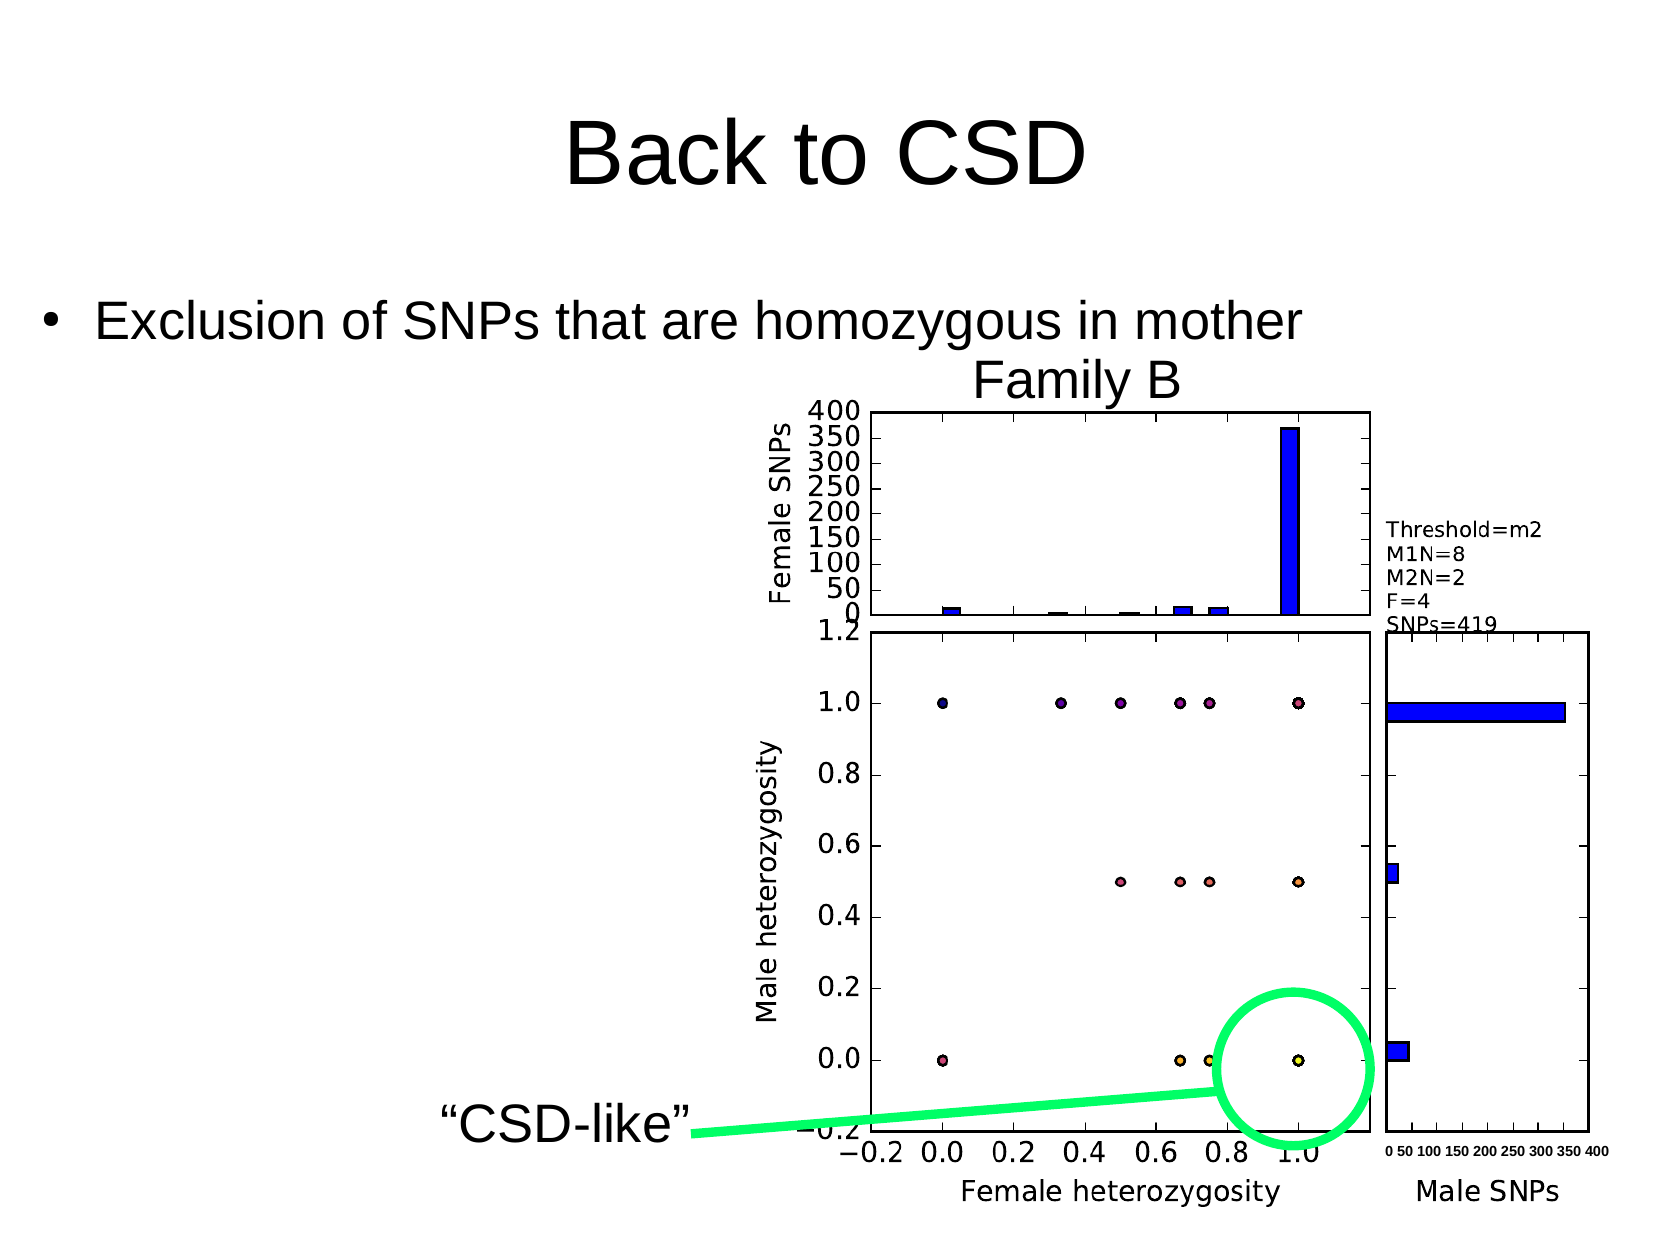

# Back to CSD
Exclusion of SNPs that are homozygous in mother
Family B
“CSD-like”
 0 50 100 150 200 250 300 350 400